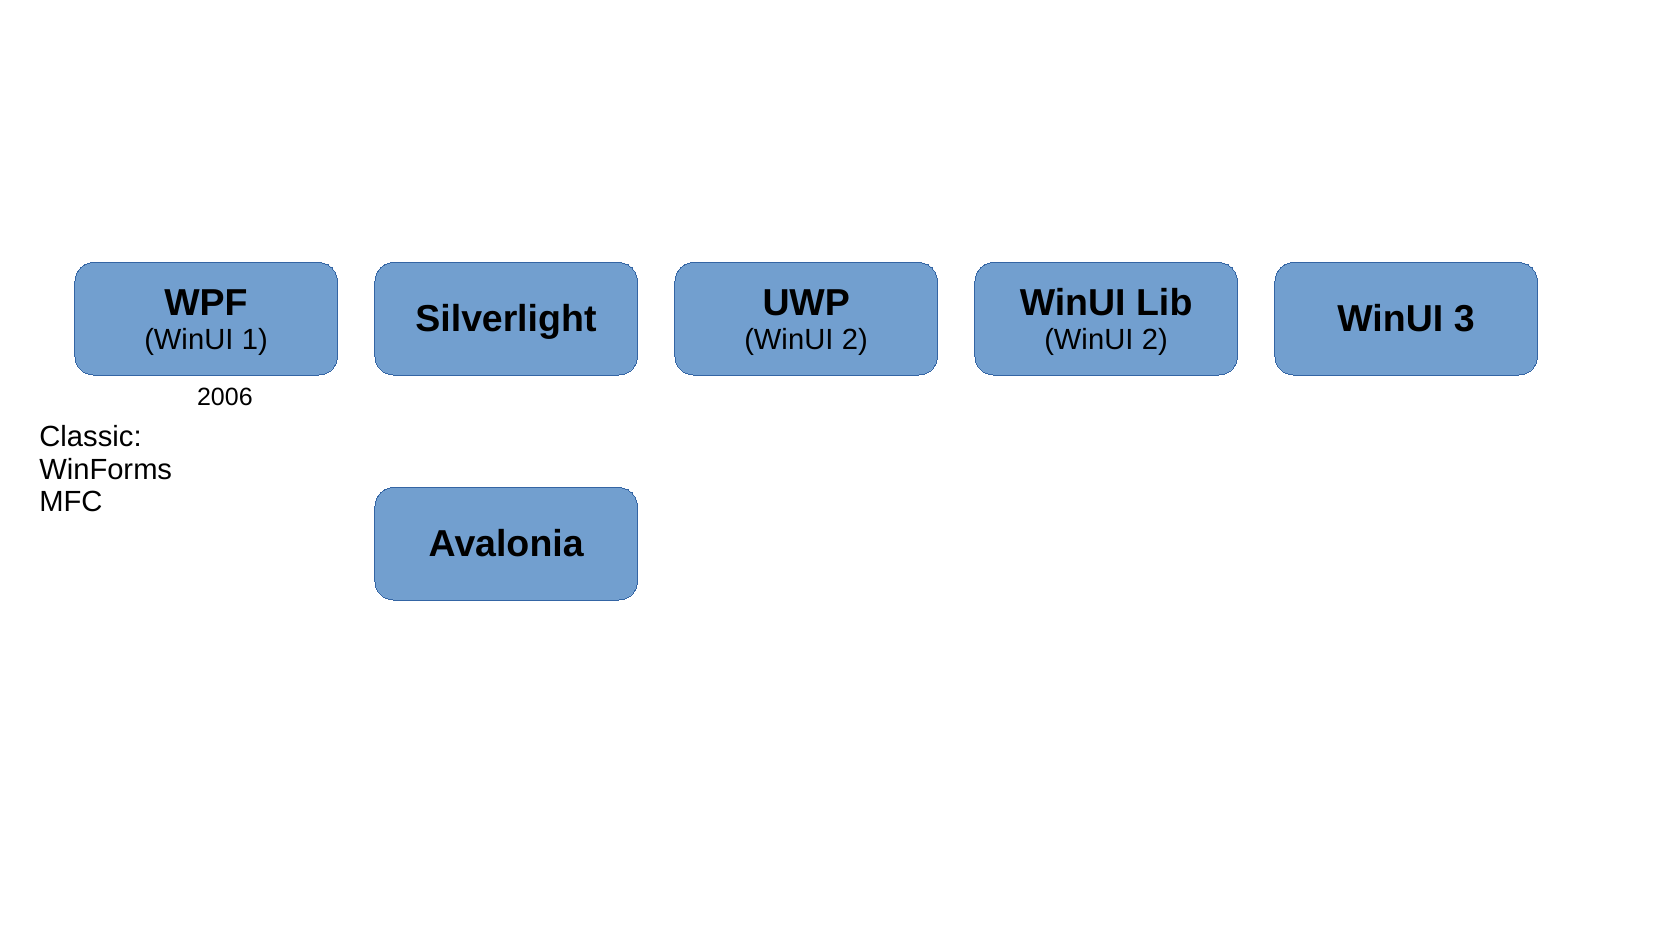

WPF
(WinUI 1)
Silverlight
UWP
(WinUI 2)
WinUI Lib
(WinUI 2)
WinUI 3
2006
Classic:
WinForms
MFC
Avalonia